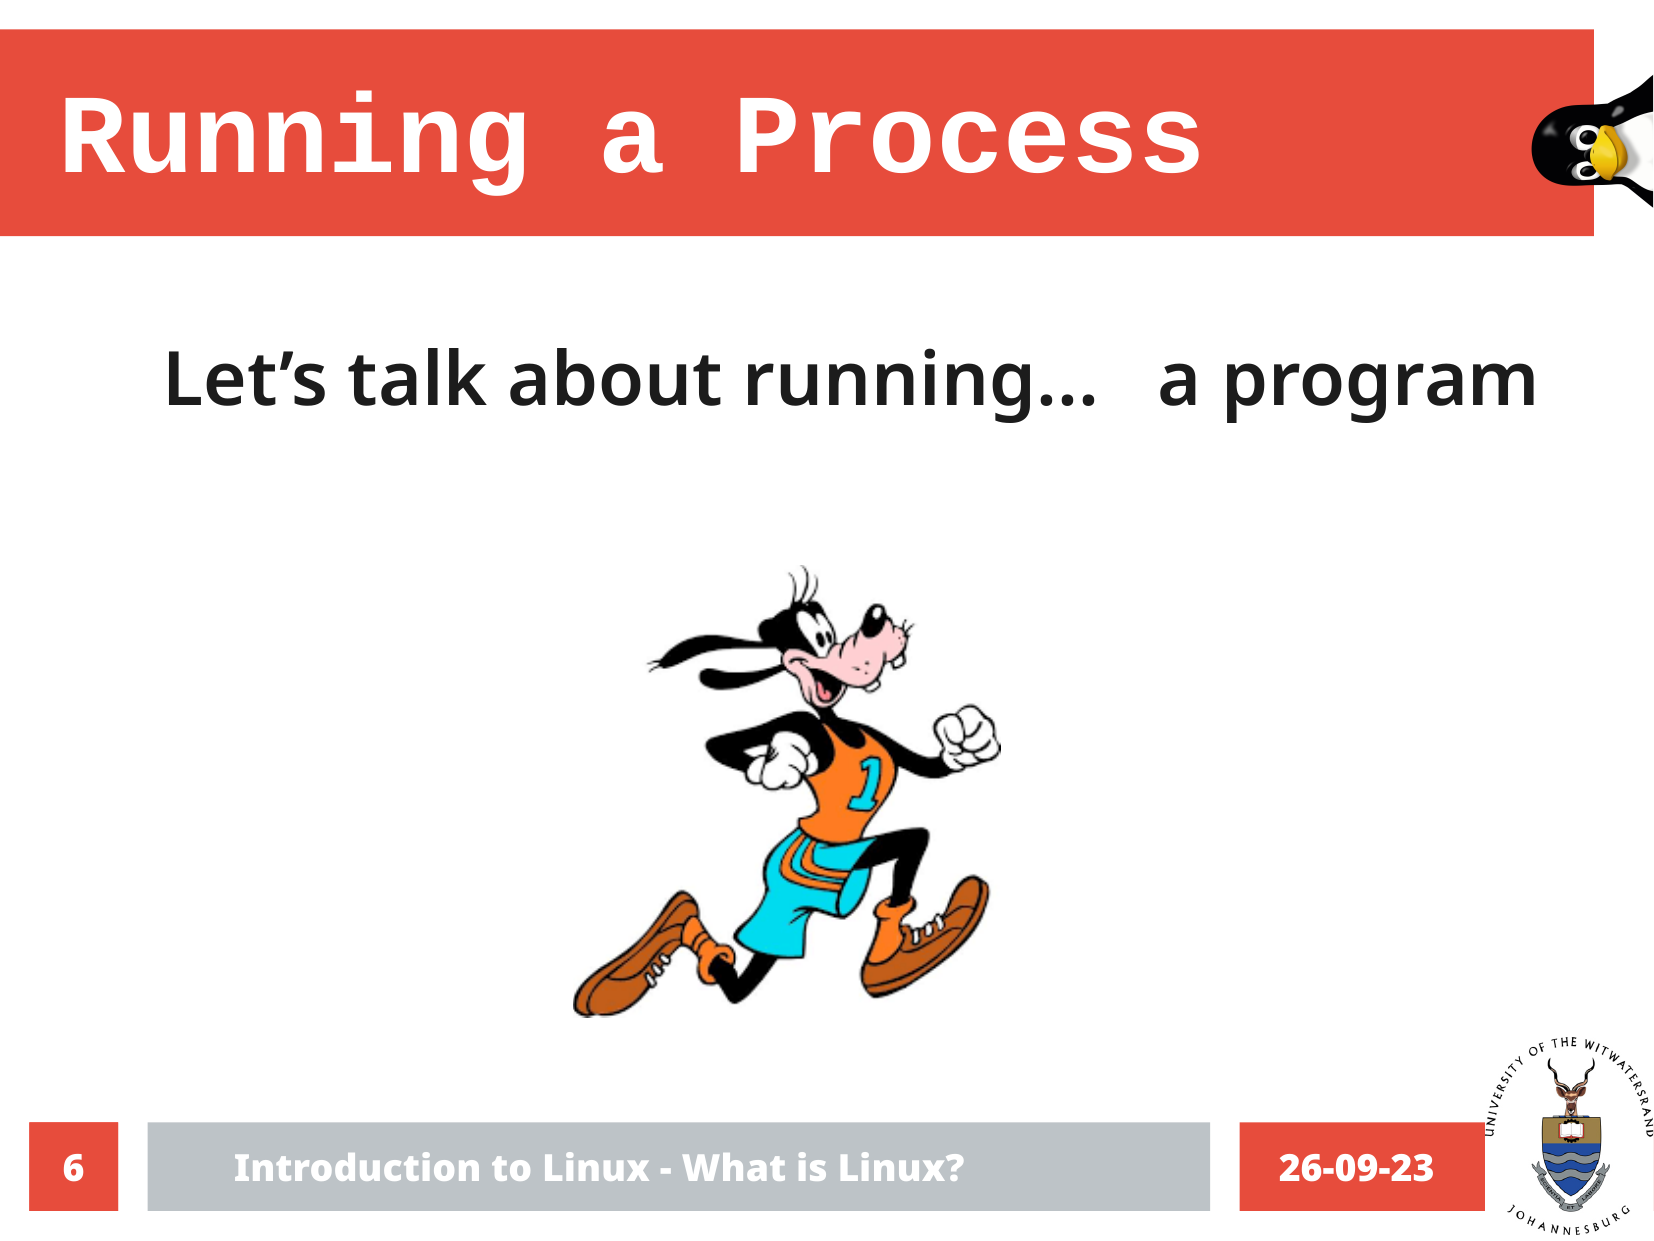

# Running a Process
 Let’s talk about running... a program
6
 Introduction to Linux - What is Linux?